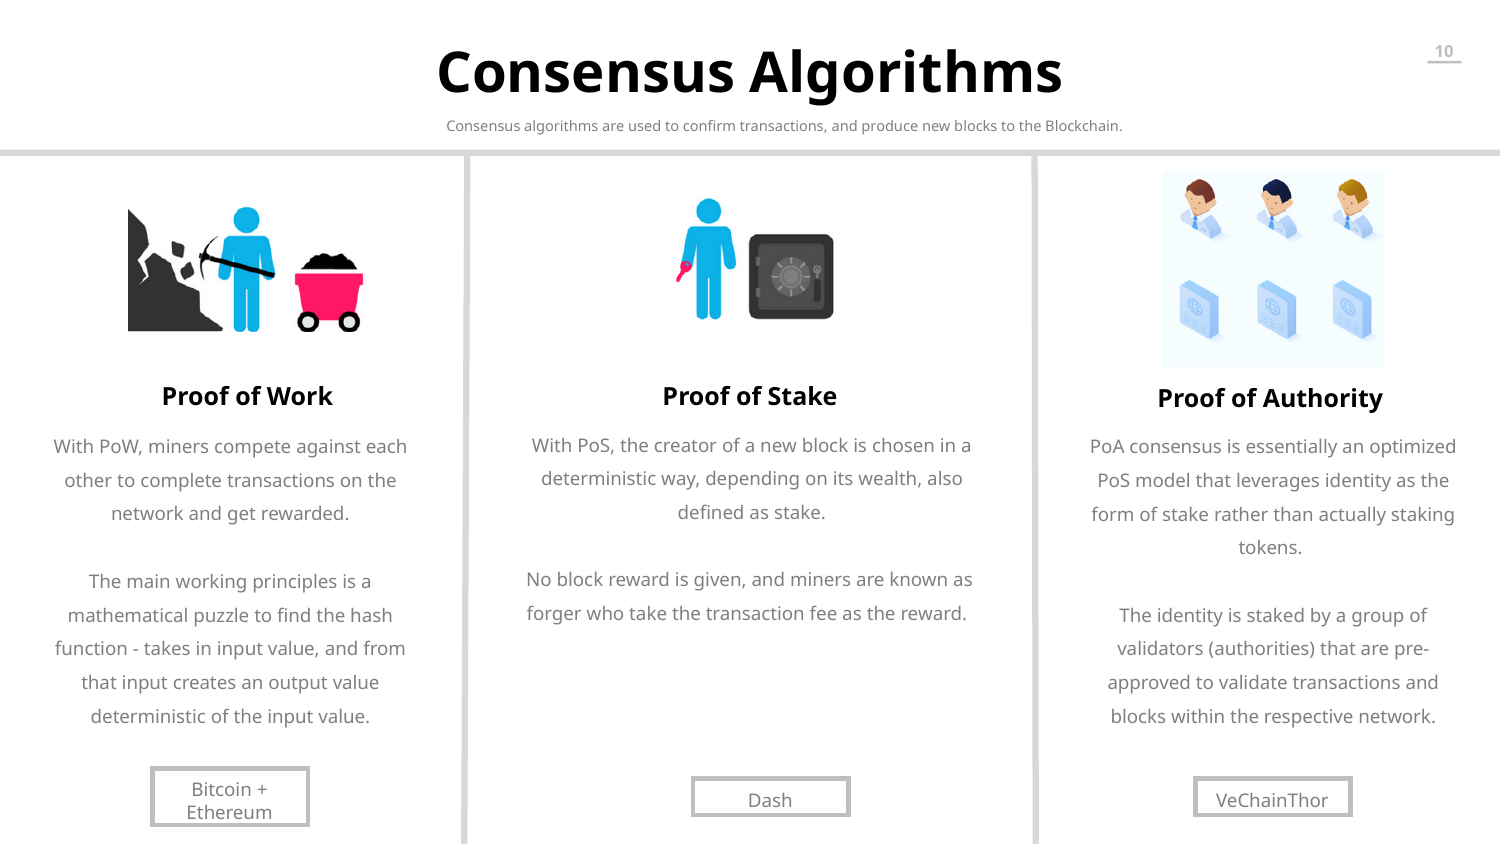

Consensus Algorithms
Consensus algorithms are used to confirm transactions, and produce new blocks to the Blockchain.
Proof of Work
Proof of Stake
Proof of Authority
With PoS, the creator of a new block is chosen in a deterministic way, depending on its wealth, also defined as stake.
No block reward is given, and miners are known as forger who take the transaction fee as the reward.
With PoW, miners compete against each other to complete transactions on the network and get rewarded.
The main working principles is a mathematical puzzle to find the hash function - takes in input value, and from that input creates an output value deterministic of the input value.
PoA consensus is essentially an optimized PoS model that leverages identity as the form of stake rather than actually staking tokens.
The identity is staked by a group of validators (authorities) that are pre-approved to validate transactions and blocks within the respective network.
Bitcoin + Ethereum
Dash
VeChainThor